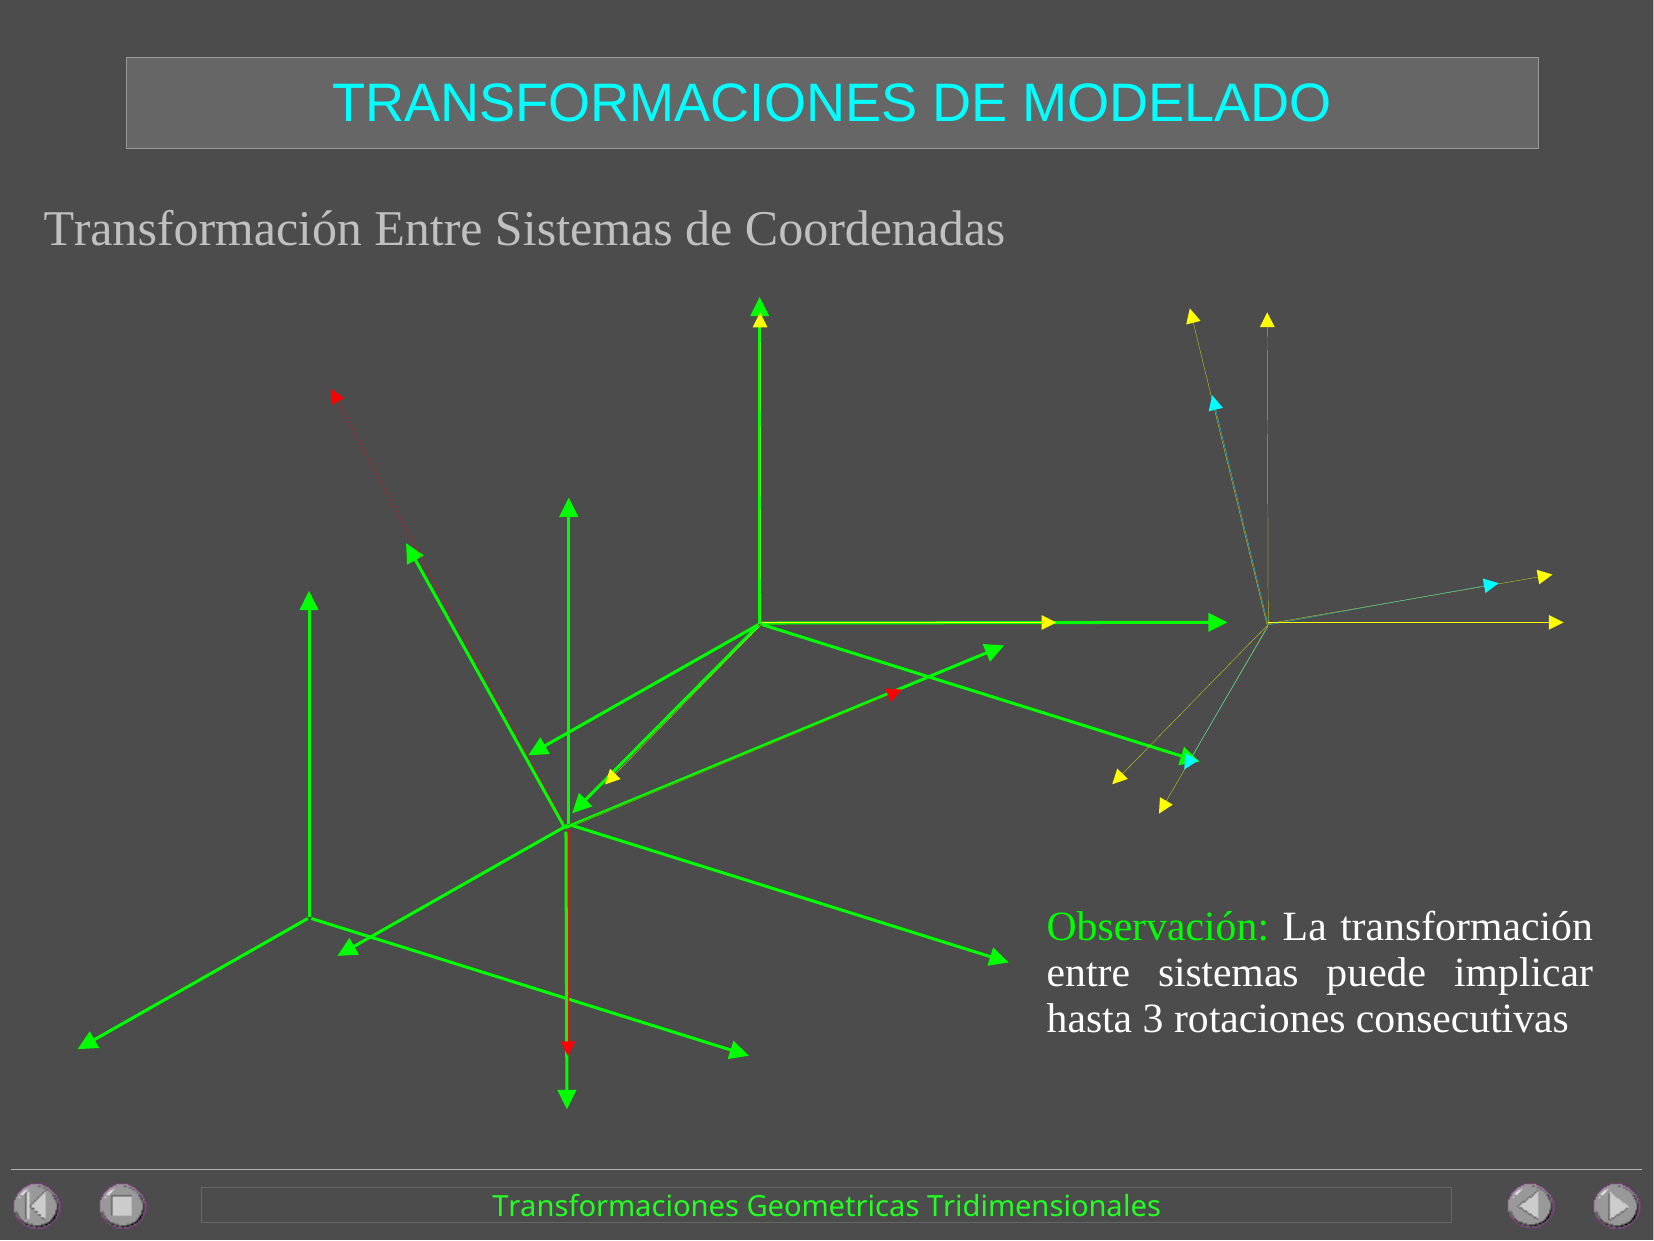

# TRANSFORMACIONES DE MODELADO
Transformación Entre Sistemas de Coordenadas
Observación: La transformación entre sistemas puede implicar hasta 3 rotaciones consecutivas